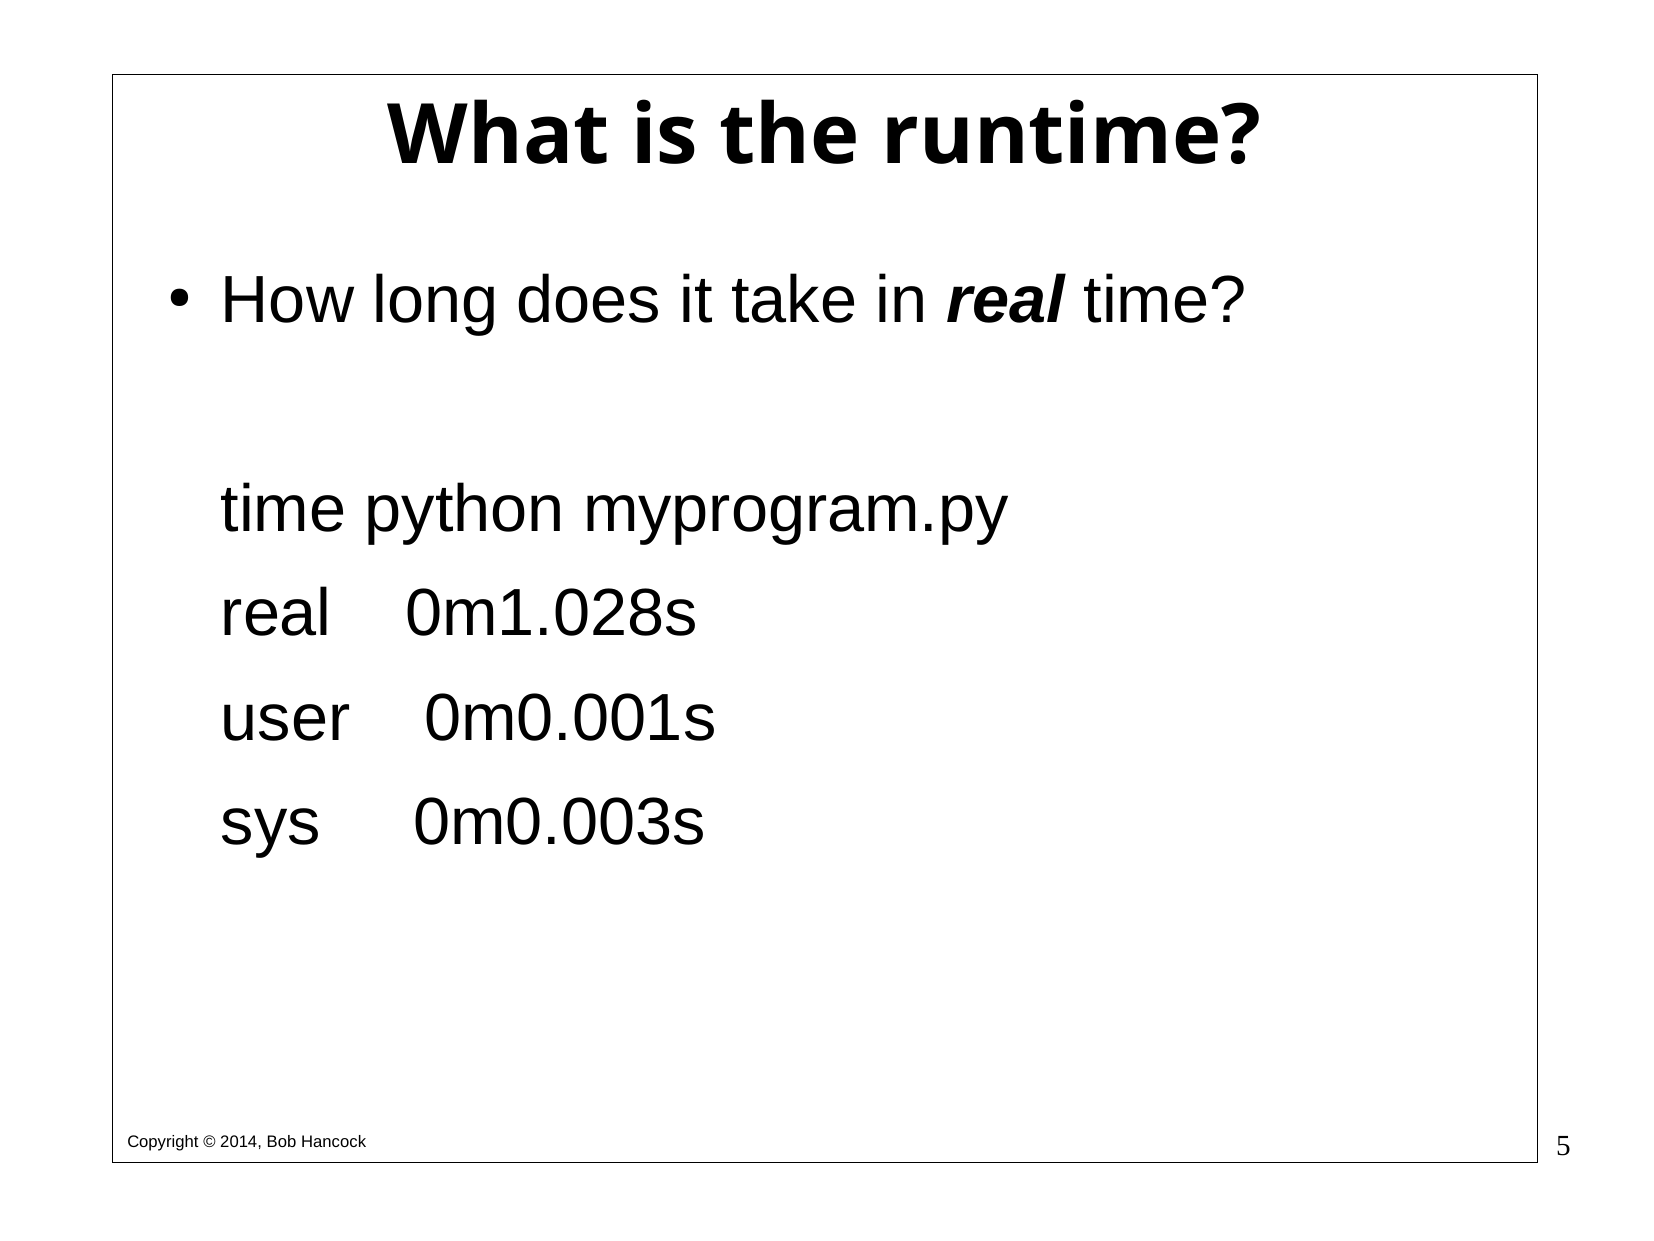

# What is the runtime?
How long does it take in real time?
time python myprogram.py
real 0m1.028s
user 0m0.001s
sys 0m0.003s
Copyright © 2014, Bob Hancock
5